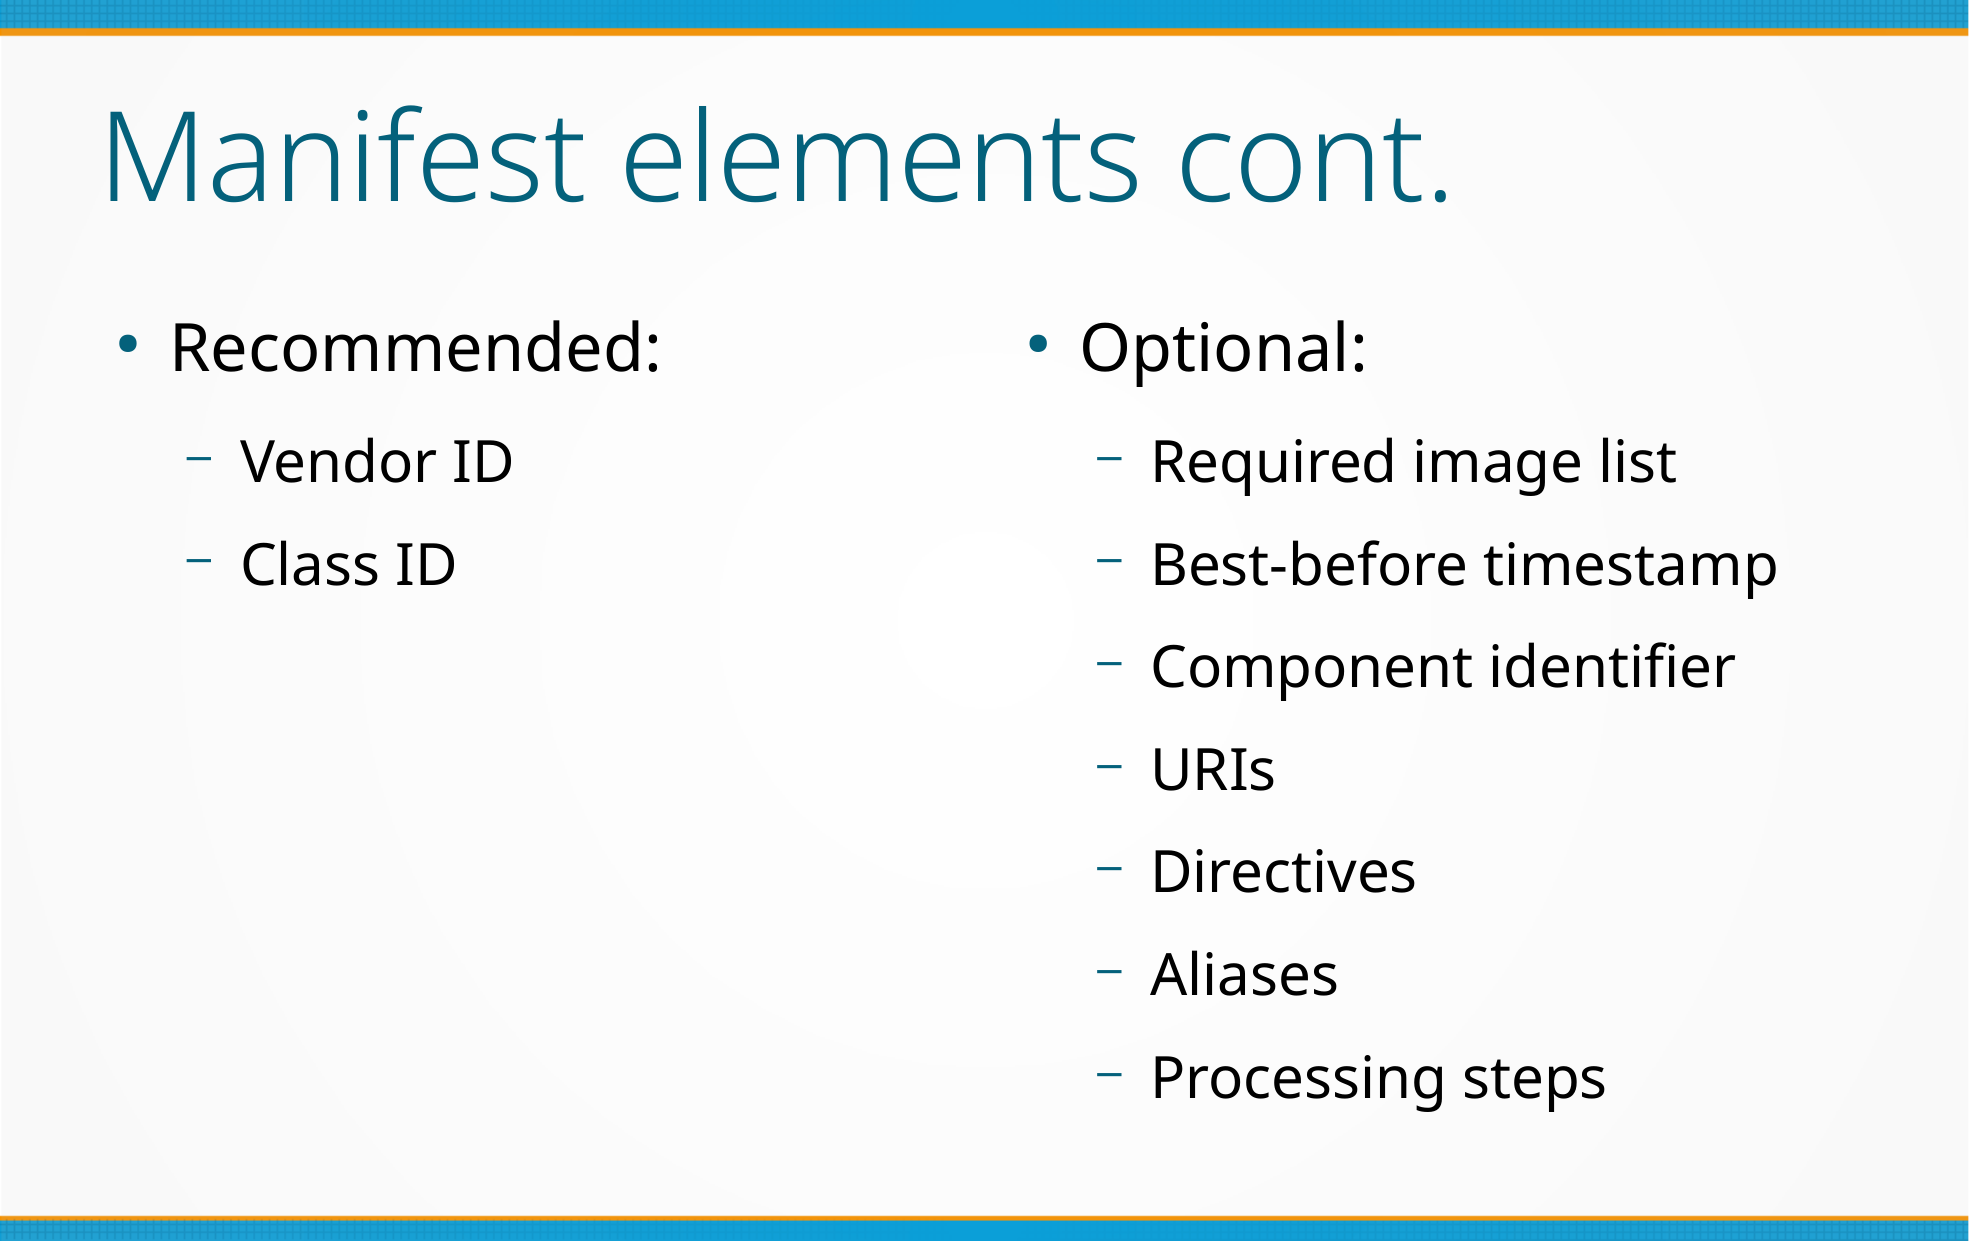

# Manifest elements cont.
Recommended:
Vendor ID
Class ID
Optional:
Required image list
Best-before timestamp
Component identifier
URIs
Directives
Aliases
Processing steps